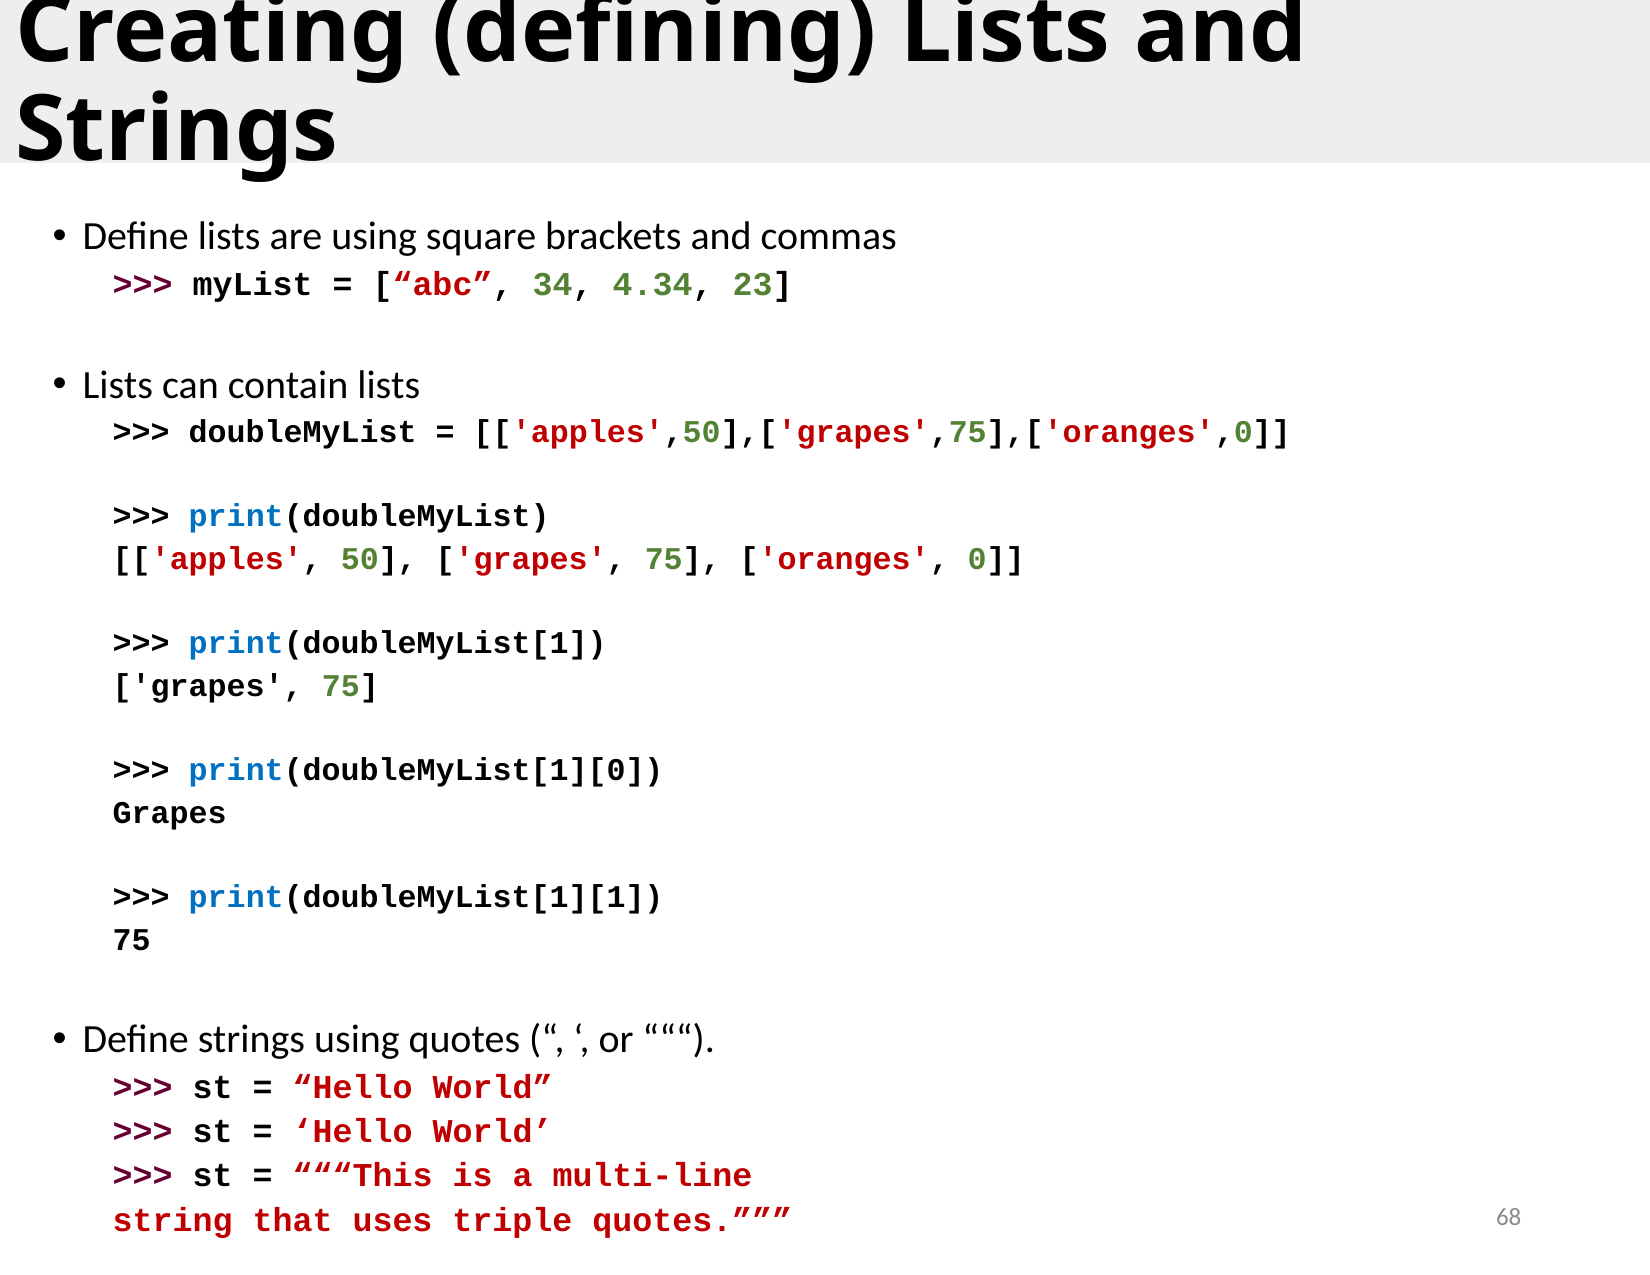

# Creating (defining) Lists and Strings
Define lists are using square brackets and commas
>>> myList = [“abc”, 34, 4.34, 23]
Lists can contain lists
>>> doubleMyList = [['apples',50],['grapes',75],['oranges',0]]
>>> print(doubleMyList)
[['apples', 50], ['grapes', 75], ['oranges', 0]]
>>> print(doubleMyList[1])
['grapes', 75]
>>> print(doubleMyList[1][0])
Grapes
>>> print(doubleMyList[1][1])
75
Define strings using quotes (“, ‘, or “““).
>>> st = “Hello World”
>>> st = ‘Hello World’
>>> st = “““This is a multi-line
string that uses triple quotes.”””
68